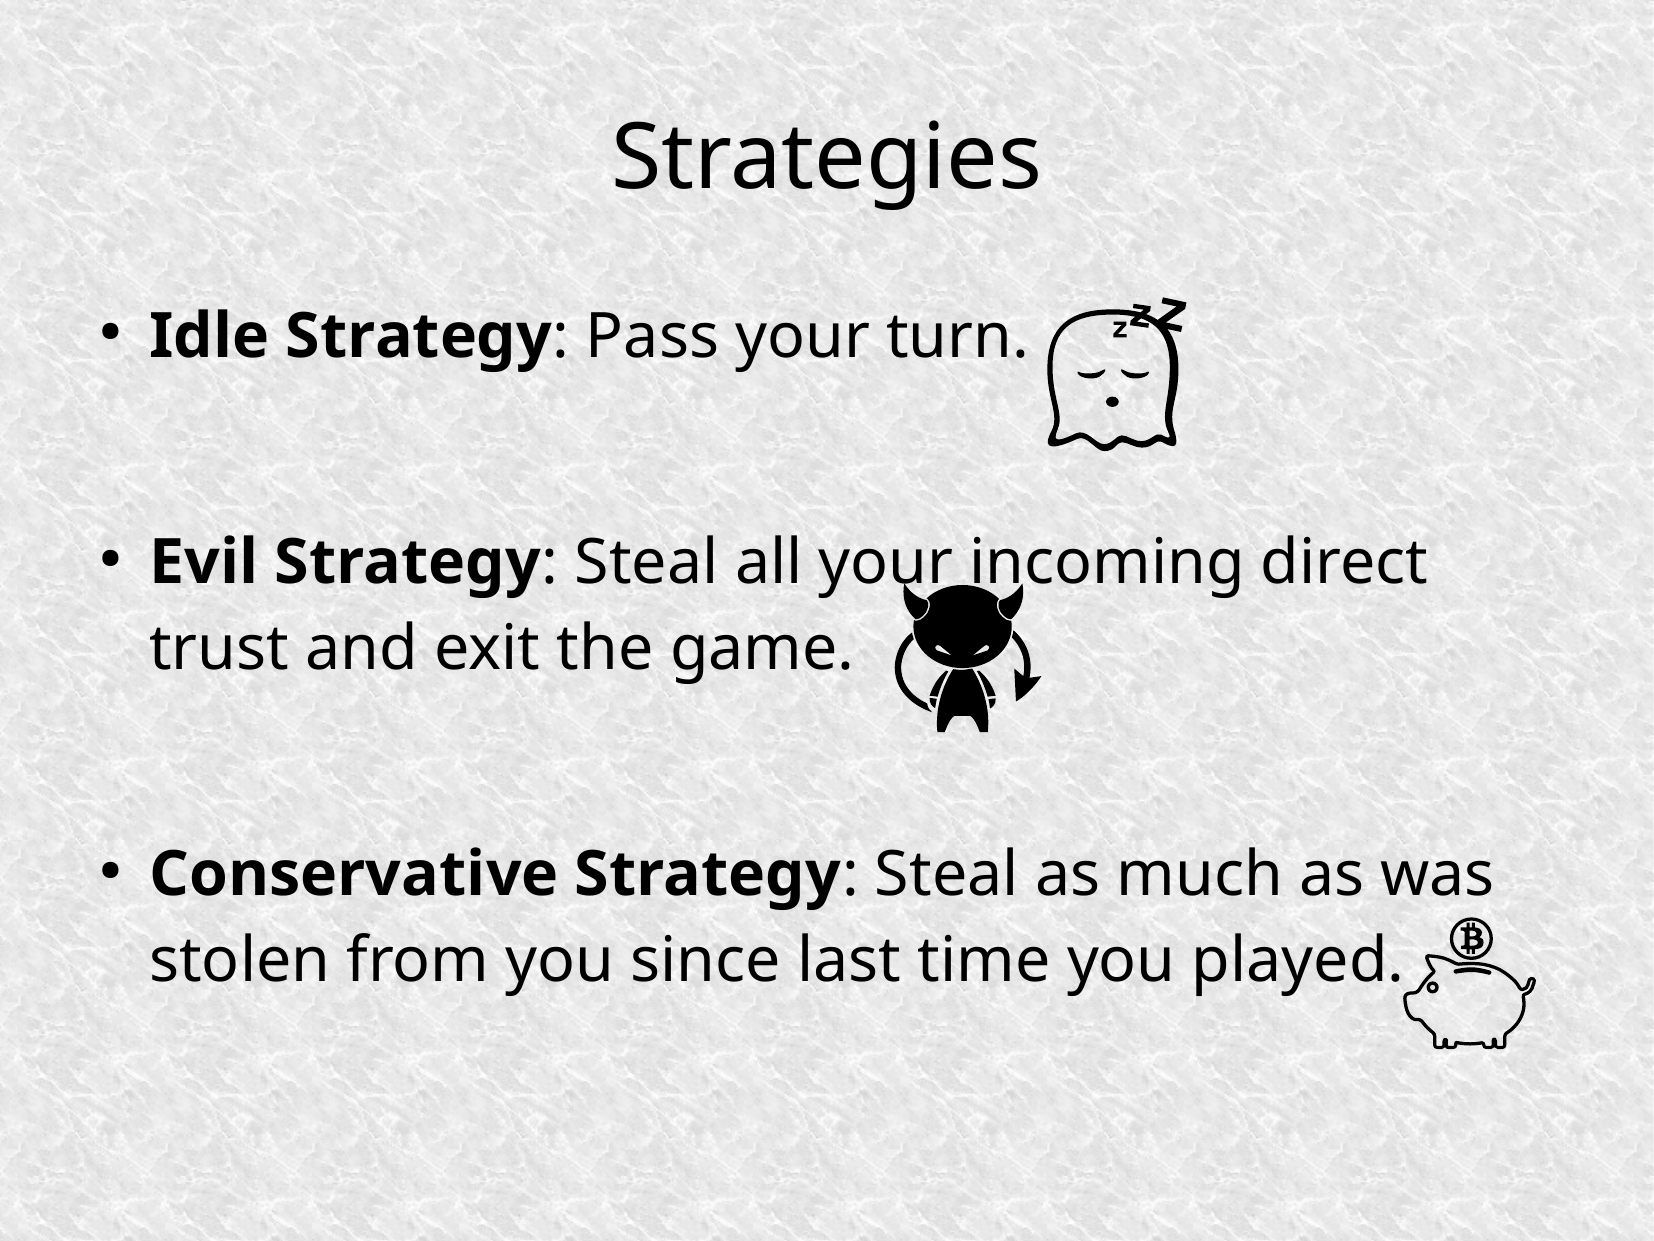

# Strategies
Idle Strategy: Pass your turn.
Evil Strategy: Steal all your incoming direct trust and exit the game.
Conservative Strategy: Steal as much as was stolen from you since last time you played.